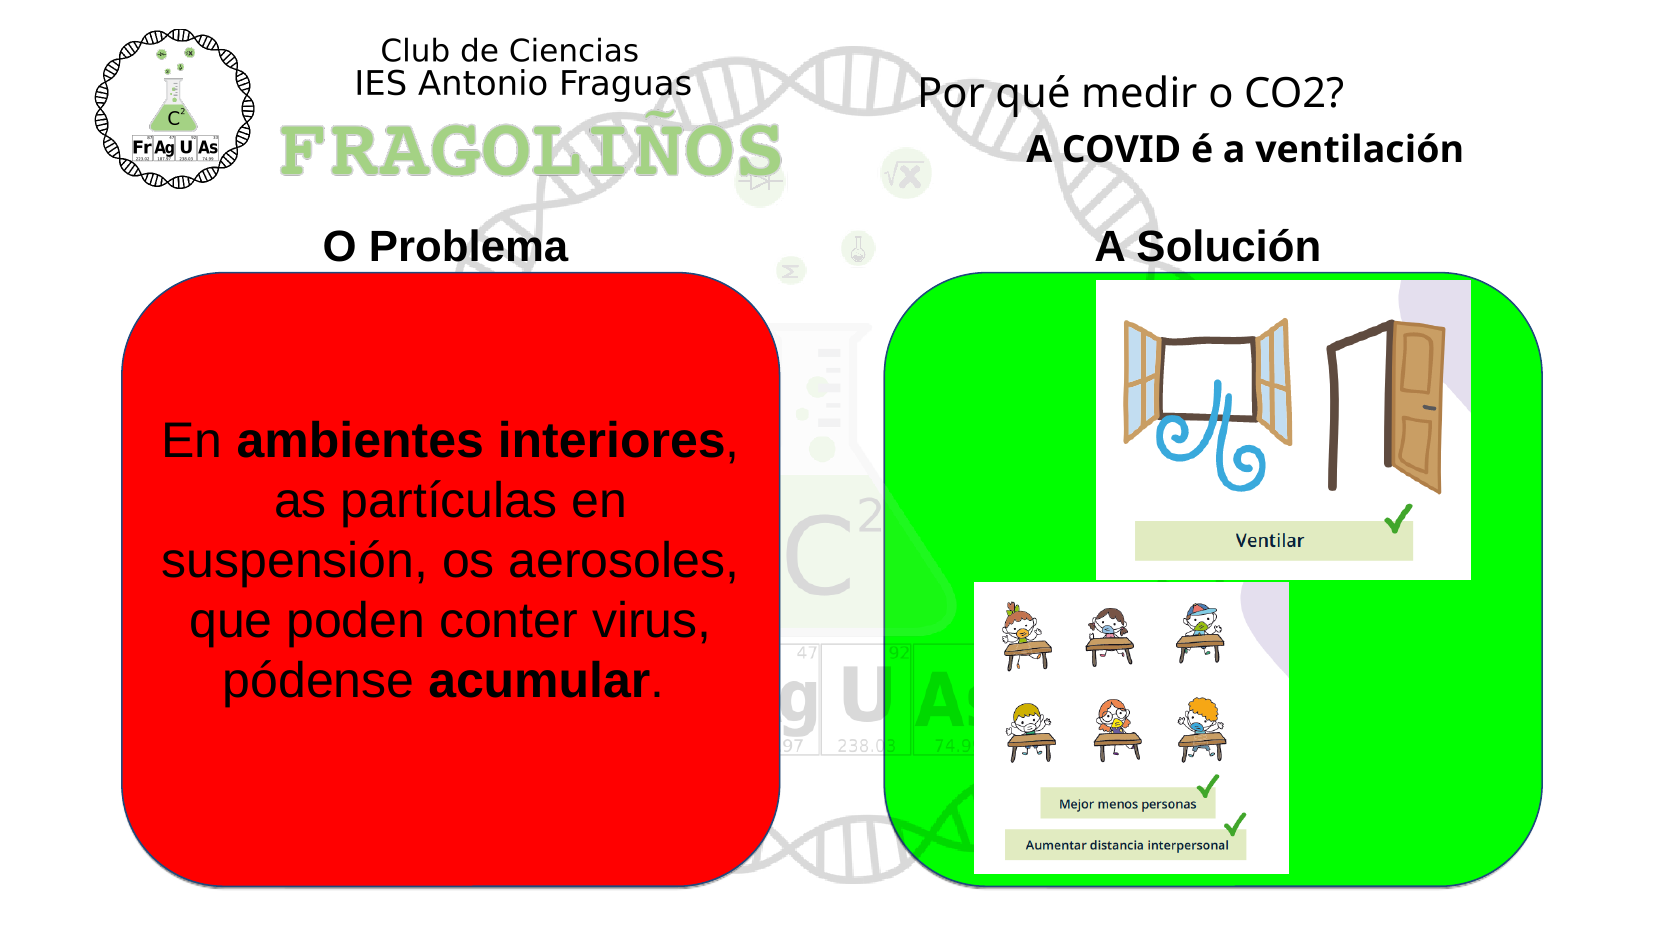

Por qué medir o CO2?
A COVID é a ventilación
O Problema
A Solución
En ambientes interiores, as partículas en suspensión, os aerosoles, que poden conter virus, pódense acumular.